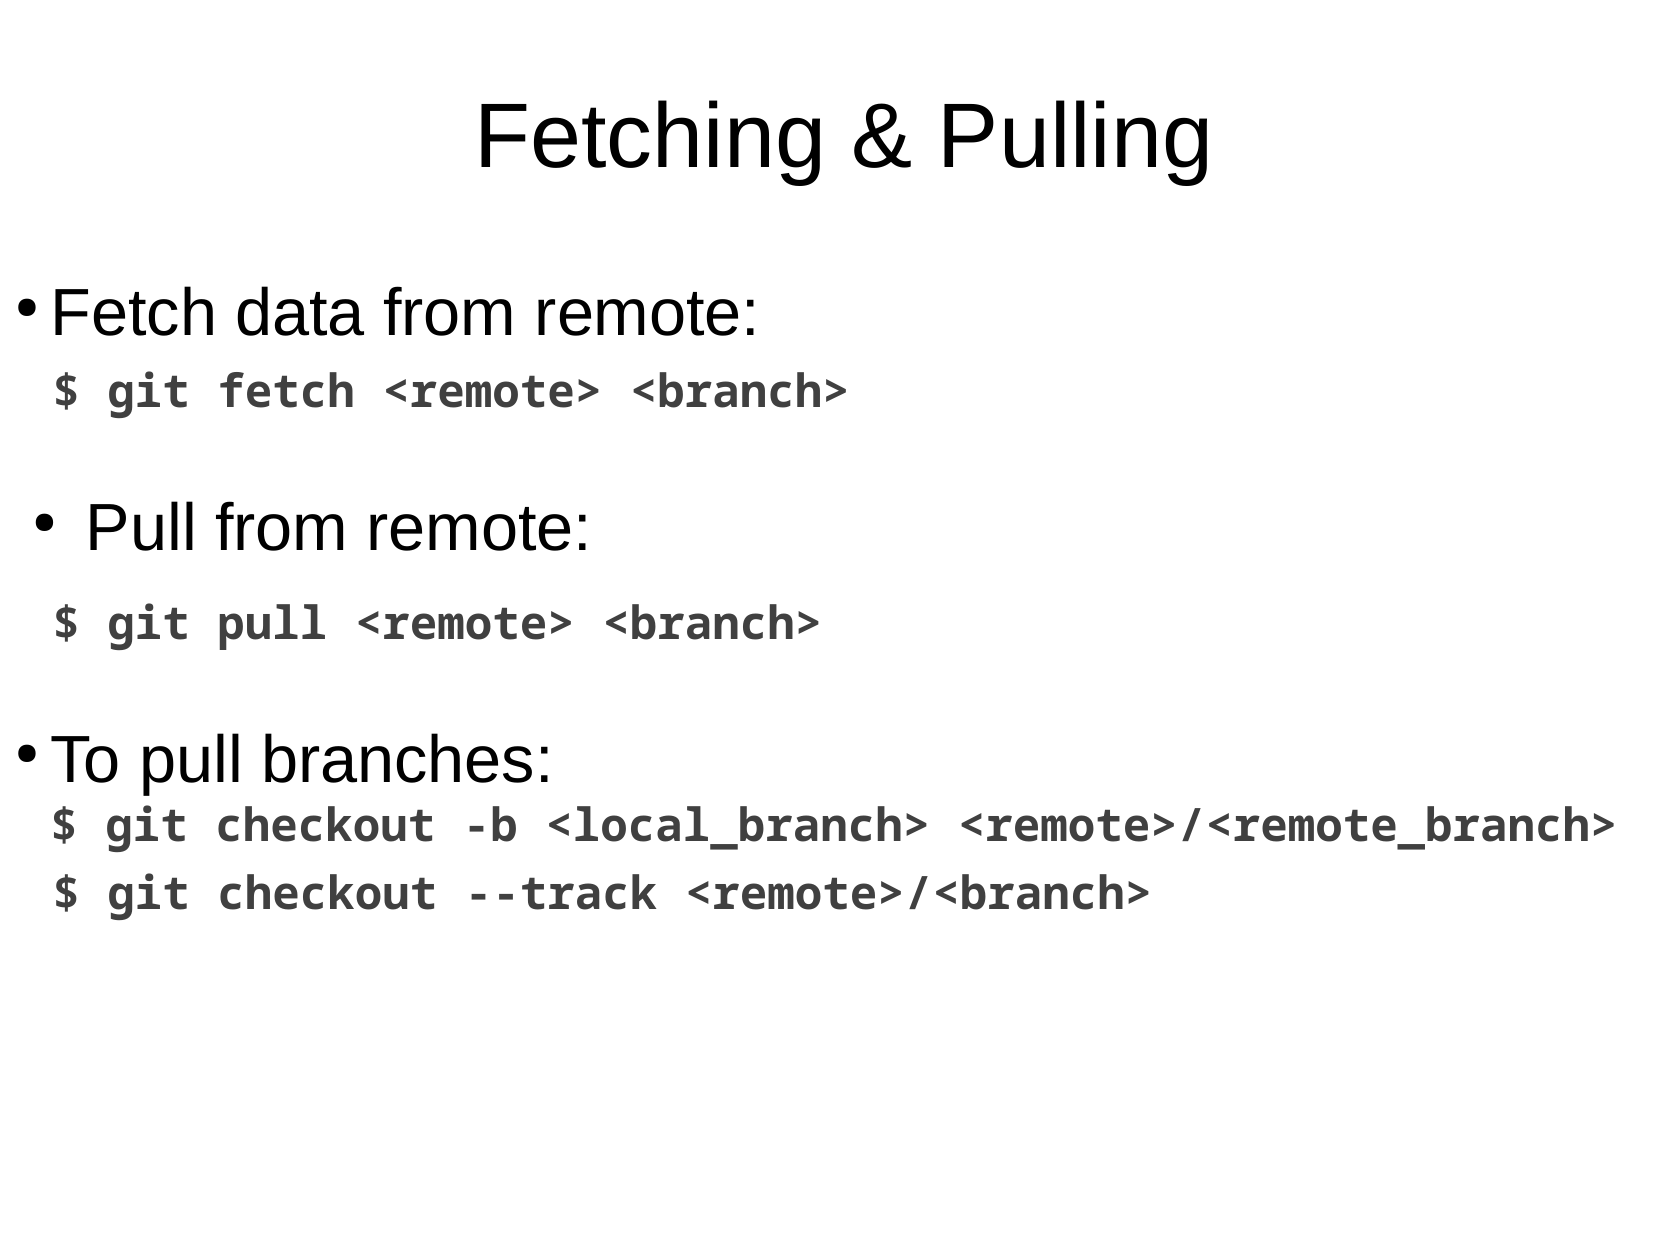

# Fetching & Pulling
Fetch data from remote:
$ git fetch <remote> <branch>
Pull from remote:
$ git pull <remote> <branch>
To pull branches:
$ git checkout -b <local_branch> <remote>/<remote_branch>
$ git checkout --track <remote>/<branch>